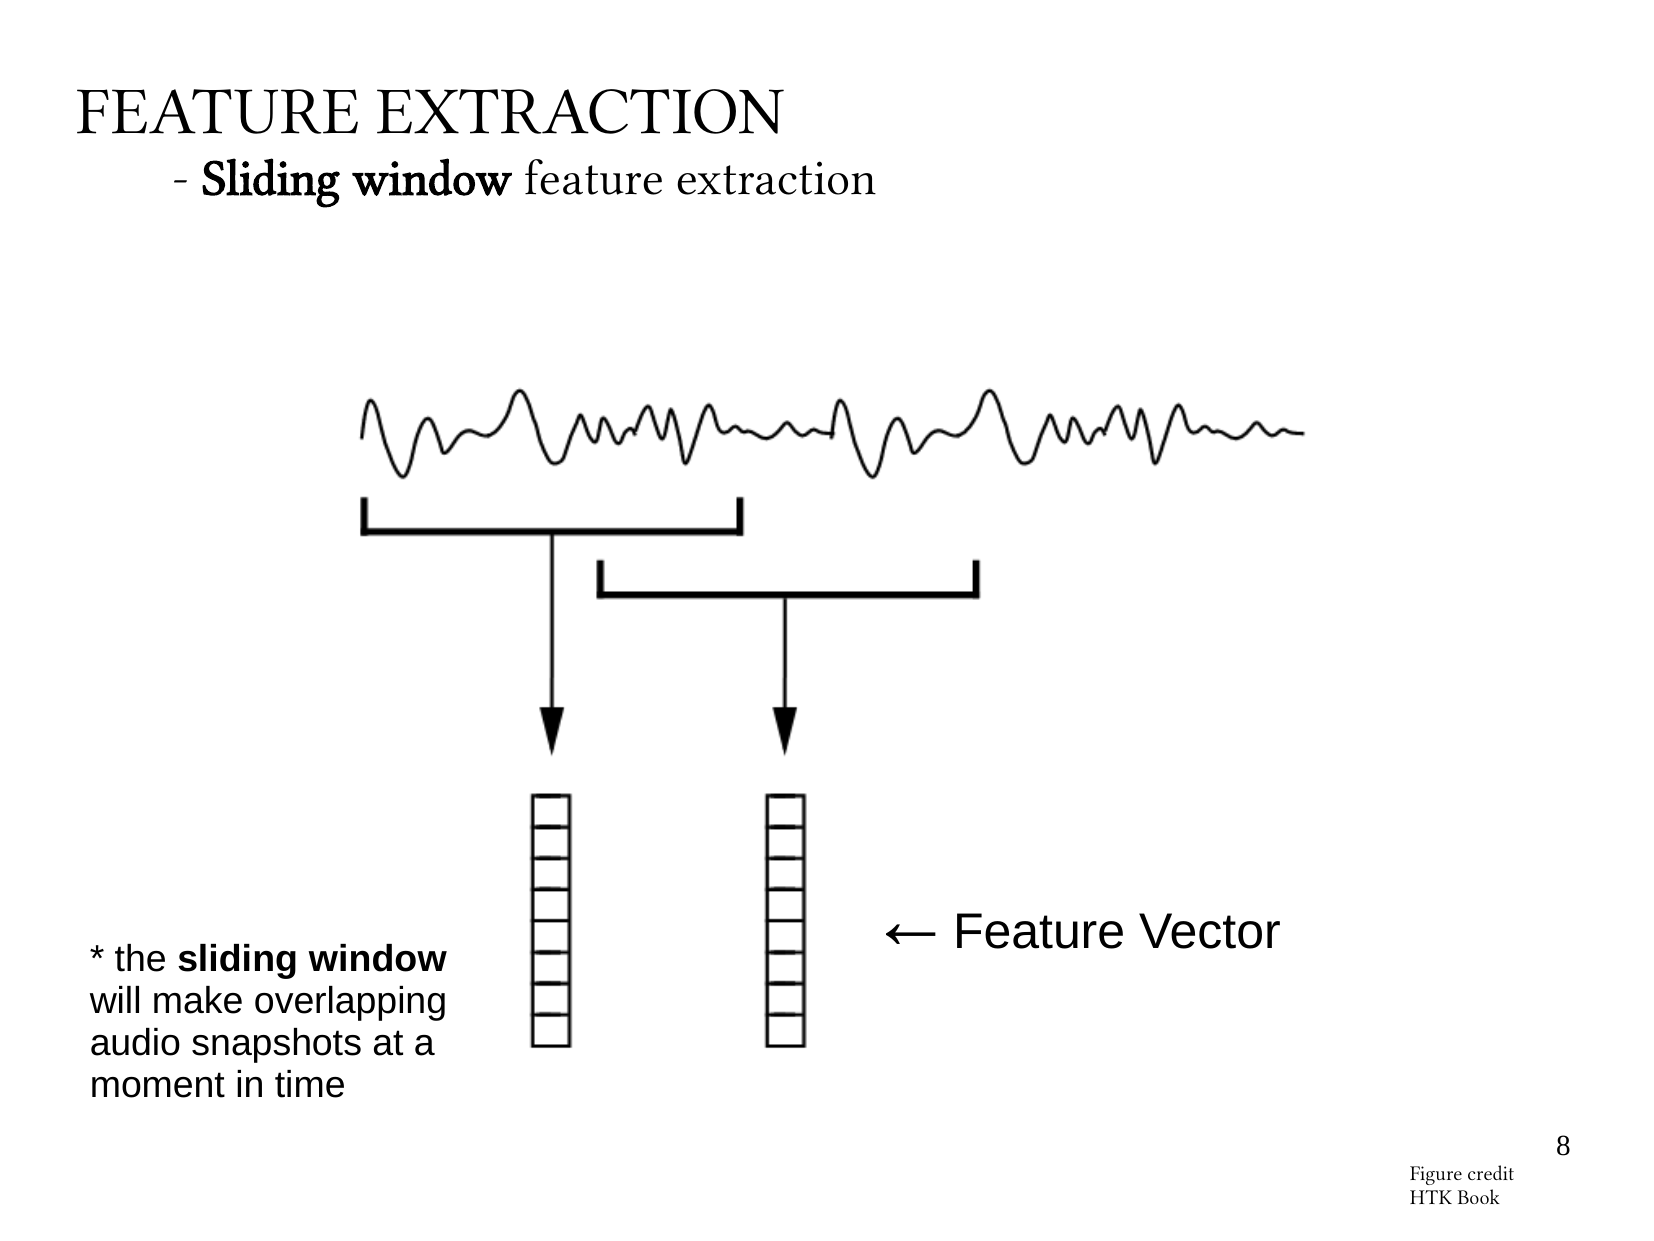

# FEATURE EXTRACTION
 - Sliding window feature extraction
 GMM MONOPHONE TRAINING
 GMM TRIPHONE TRAINING
 DNN TRAINING
 DECODING
←Feature Vector
* the sliding window will make overlapping audio snapshots at a moment in time
8
Figure credit
HTK Book